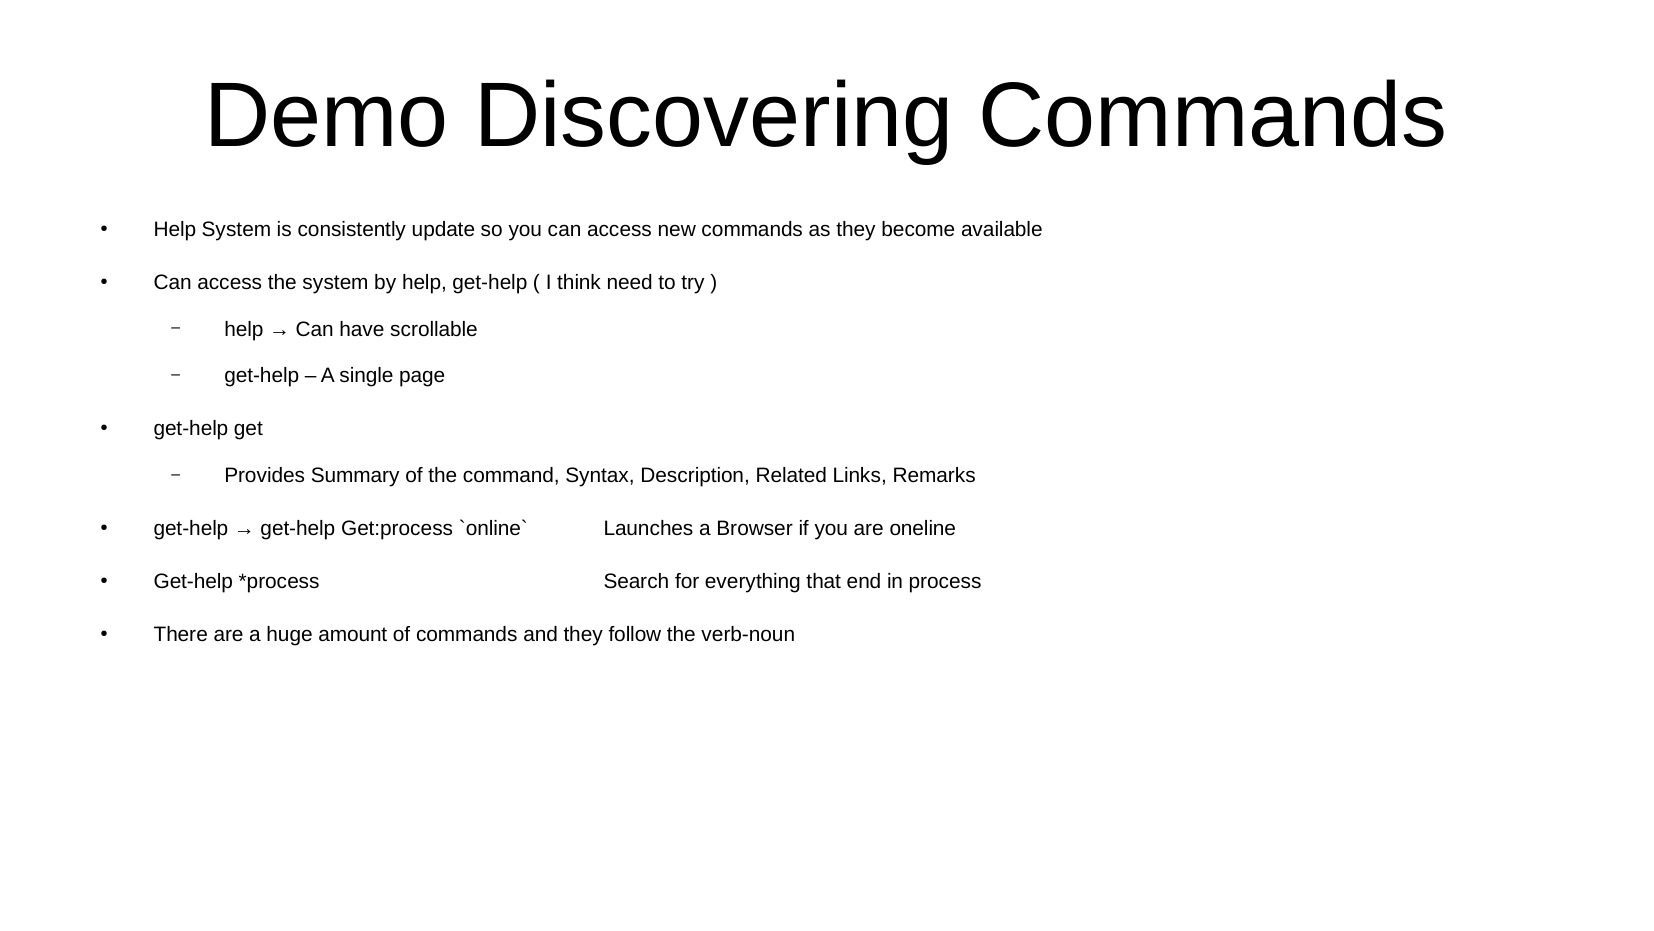

# Demo Discovering Commands
Help System is consistently update so you can access new commands as they become available
Can access the system by help, get-help ( I think need to try )
help → Can have scrollable
get-help – A single page
get-help get
Provides Summary of the command, Syntax, Description, Related Links, Remarks
get-help → get-help Get:process `online`		Launches a Browser if you are oneline
Get-help *process				Search for everything that end in process
There are a huge amount of commands and they follow the verb-noun